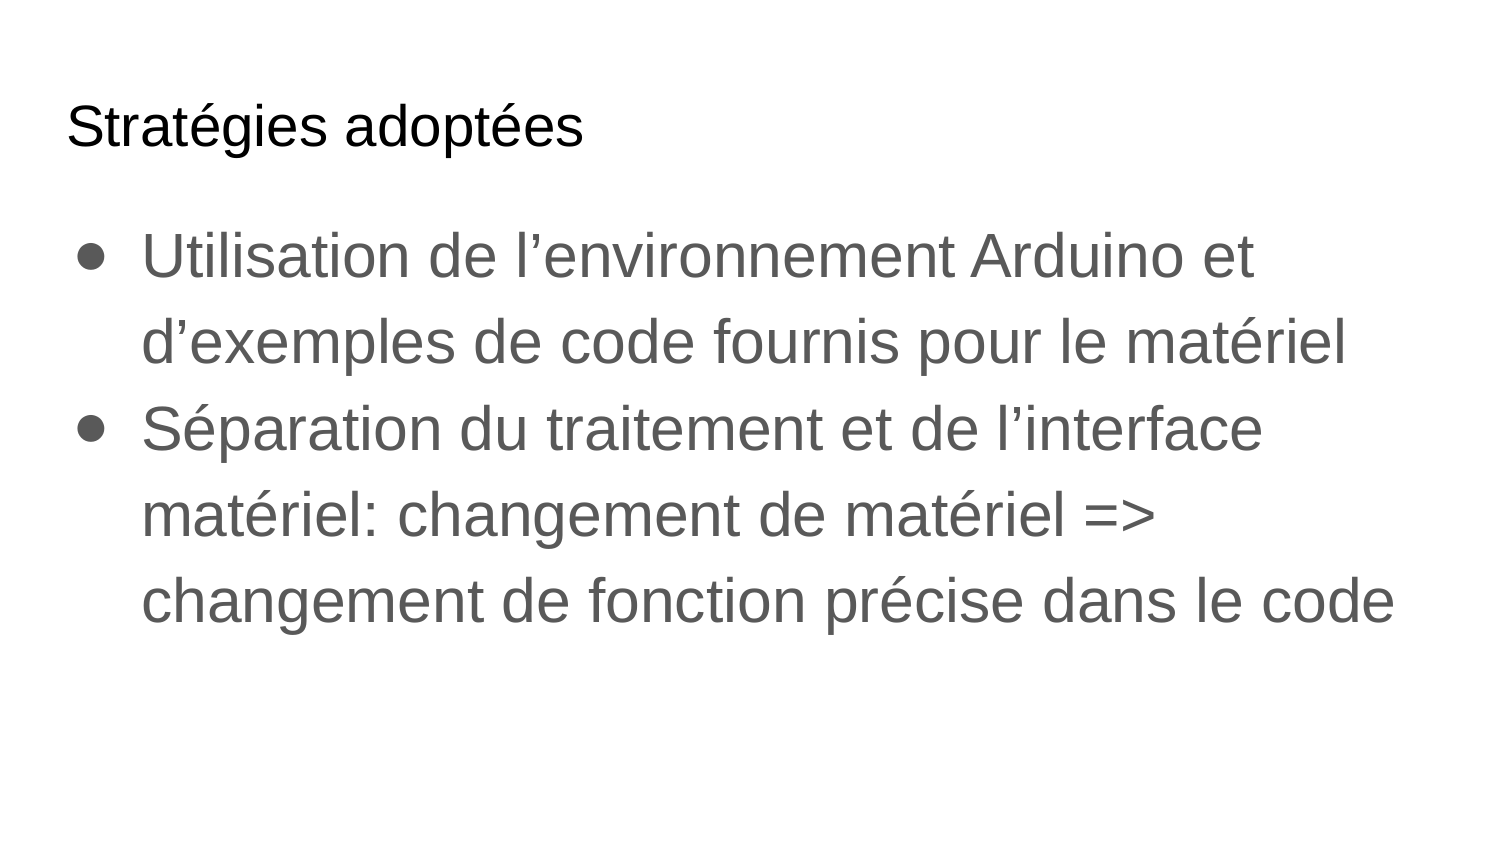

# Stratégies adoptées
Utilisation de l’environnement Arduino et d’exemples de code fournis pour le matériel
Séparation du traitement et de l’interface matériel: changement de matériel => changement de fonction précise dans le code